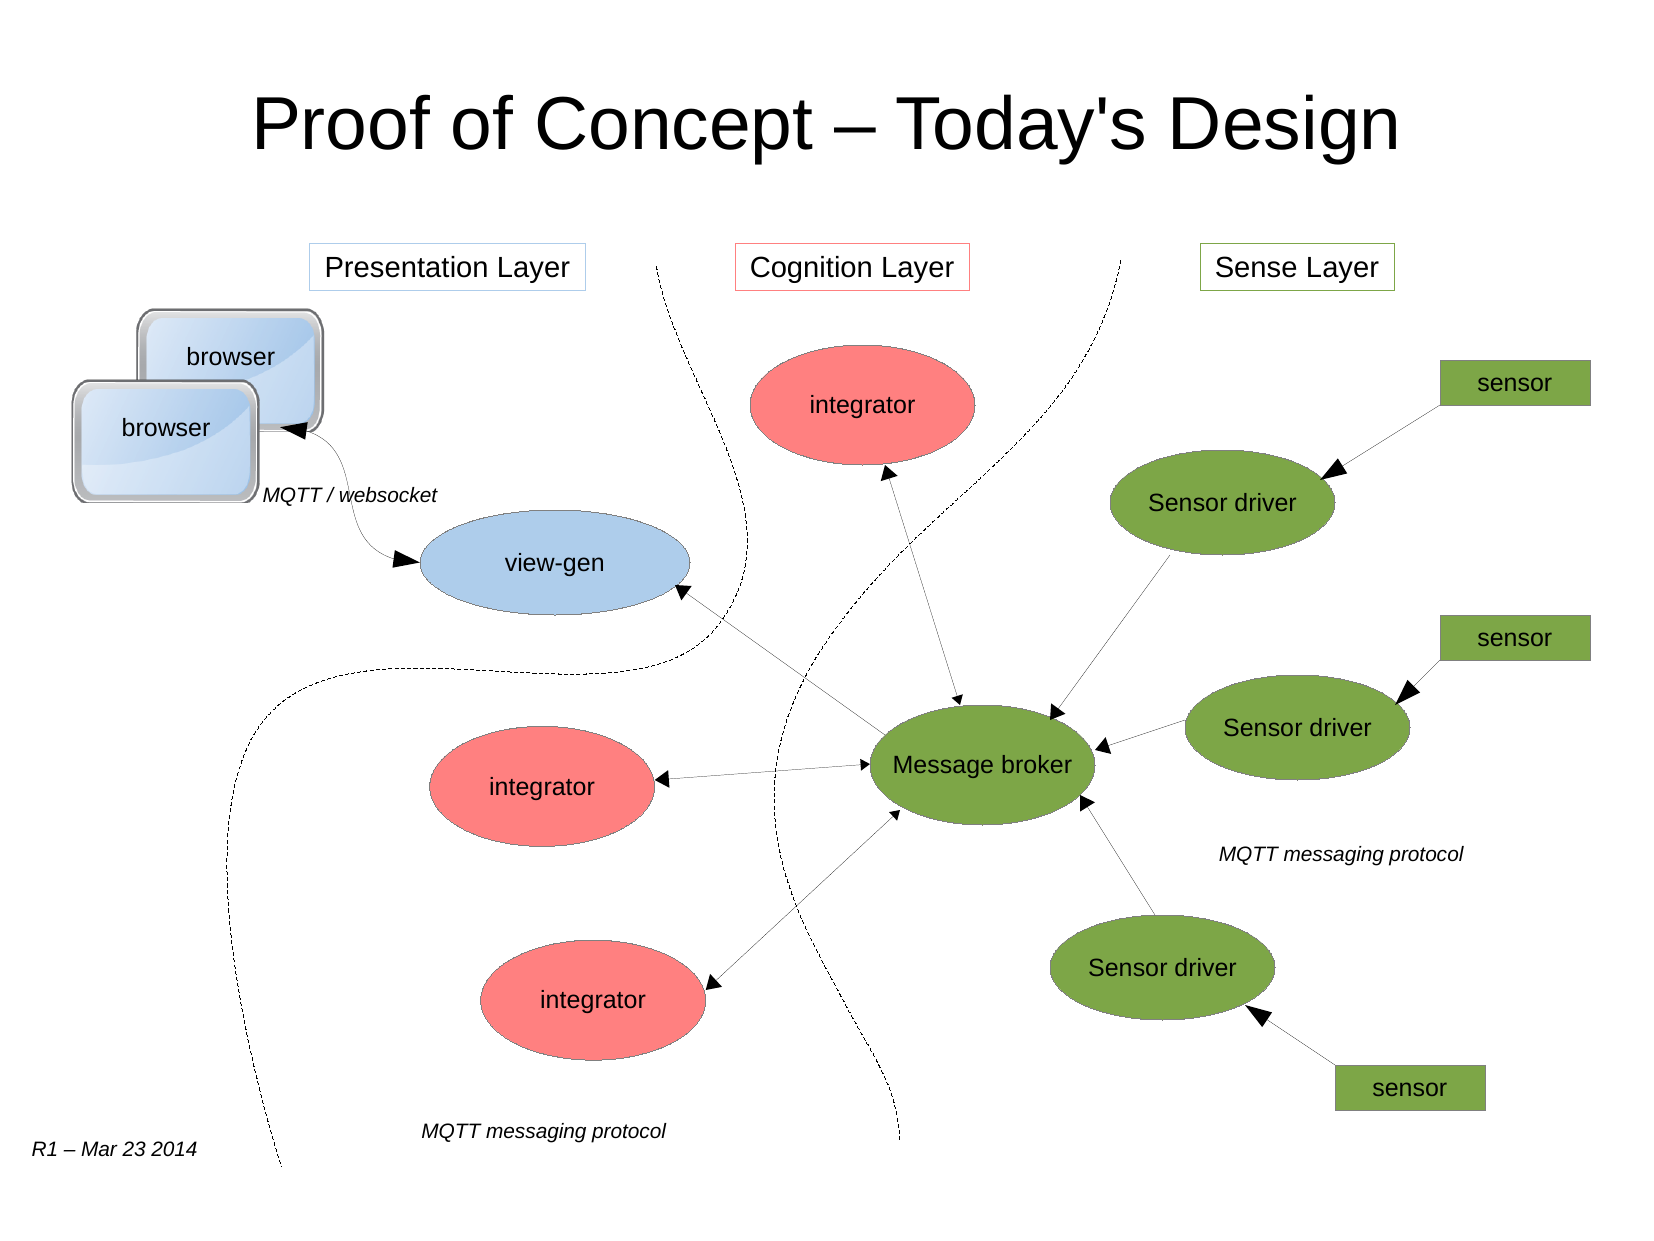

# Proof of Concept – Today's Design
Presentation Layer
Cognition Layer
Sense Layer
browser
integrator
browser
sensor
Sensor driver
view-gen
sensor
Sensor driver
Message broker
integrator
MQTT messaging protocol
Sensor driver
integrator
sensor
MQTT messaging protocol
R1 – Mar 23 2014